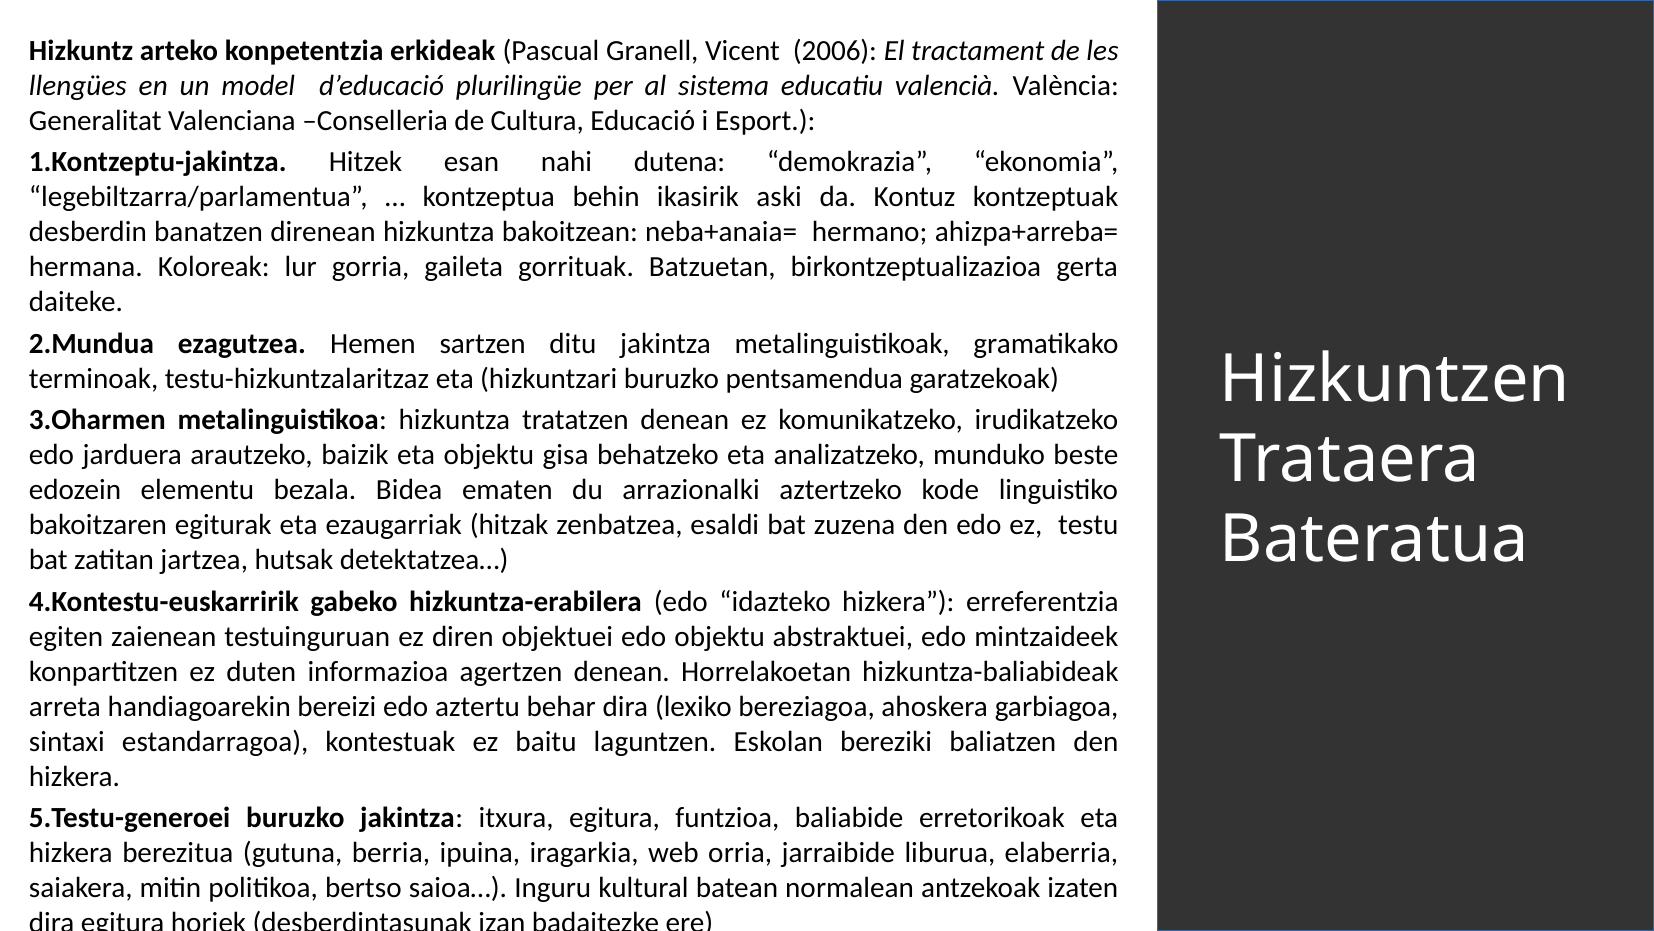

# Hizkuntz arteko konpetentzia erkideak (Pascual Granell, Vicent (2006): El tractament de les llengües en un model d’educació plurilingüe per al sistema educatiu valencià. València: Generalitat Valenciana –Conselleria de Cultura, Educació i Esport.):
Kontzeptu-jakintza. Hitzek esan nahi dutena: “demokrazia”, “ekonomia”, “legebiltzarra/parlamentua”, … kontzeptua behin ikasirik aski da. Kontuz kontzeptuak desberdin banatzen direnean hizkuntza bakoitzean: neba+anaia= hermano; ahizpa+arreba= hermana. Koloreak: lur gorria, gaileta gorrituak. Batzuetan, birkontzeptualizazioa gerta daiteke.
Mundua ezagutzea. Hemen sartzen ditu jakintza metalinguistikoak, gramatikako terminoak, testu-hizkuntzalaritzaz eta (hizkuntzari buruzko pentsamendua garatzekoak)
Oharmen metalinguistikoa: hizkuntza tratatzen denean ez komunikatzeko, irudikatzeko edo jarduera arautzeko, baizik eta objektu gisa behatzeko eta analizatzeko, munduko beste edozein elementu bezala. Bidea ematen du arrazionalki aztertzeko kode linguistiko bakoitzaren egiturak eta ezaugarriak (hitzak zenbatzea, esaldi bat zuzena den edo ez, testu bat zatitan jartzea, hutsak detektatzea…)
Kontestu-euskarririk gabeko hizkuntza-erabilera (edo “idazteko hizkera”): erreferentzia egiten zaienean testuinguruan ez diren objektuei edo objektu abstraktuei, edo mintzaideek konpartitzen ez duten informazioa agertzen denean. Horrelakoetan hizkuntza-baliabideak arreta handiagoarekin bereizi edo aztertu behar dira (lexiko bereziagoa, ahoskera garbiagoa, sintaxi estandarragoa), kontestuak ez baitu laguntzen. Eskolan bereziki baliatzen den hizkera.
Testu-generoei buruzko jakintza: itxura, egitura, funtzioa, baliabide erretorikoak eta hizkera berezitua (gutuna, berria, ipuina, iragarkia, web orria, jarraibide liburua, elaberria, saiakera, mitin politikoa, bertso saioa…). Inguru kultural batean normalean antzekoak izaten dira egitura horiek (desberdintasunak izan badaitezke ere)
.
Hizkuntzen
Trataera
Bateratua